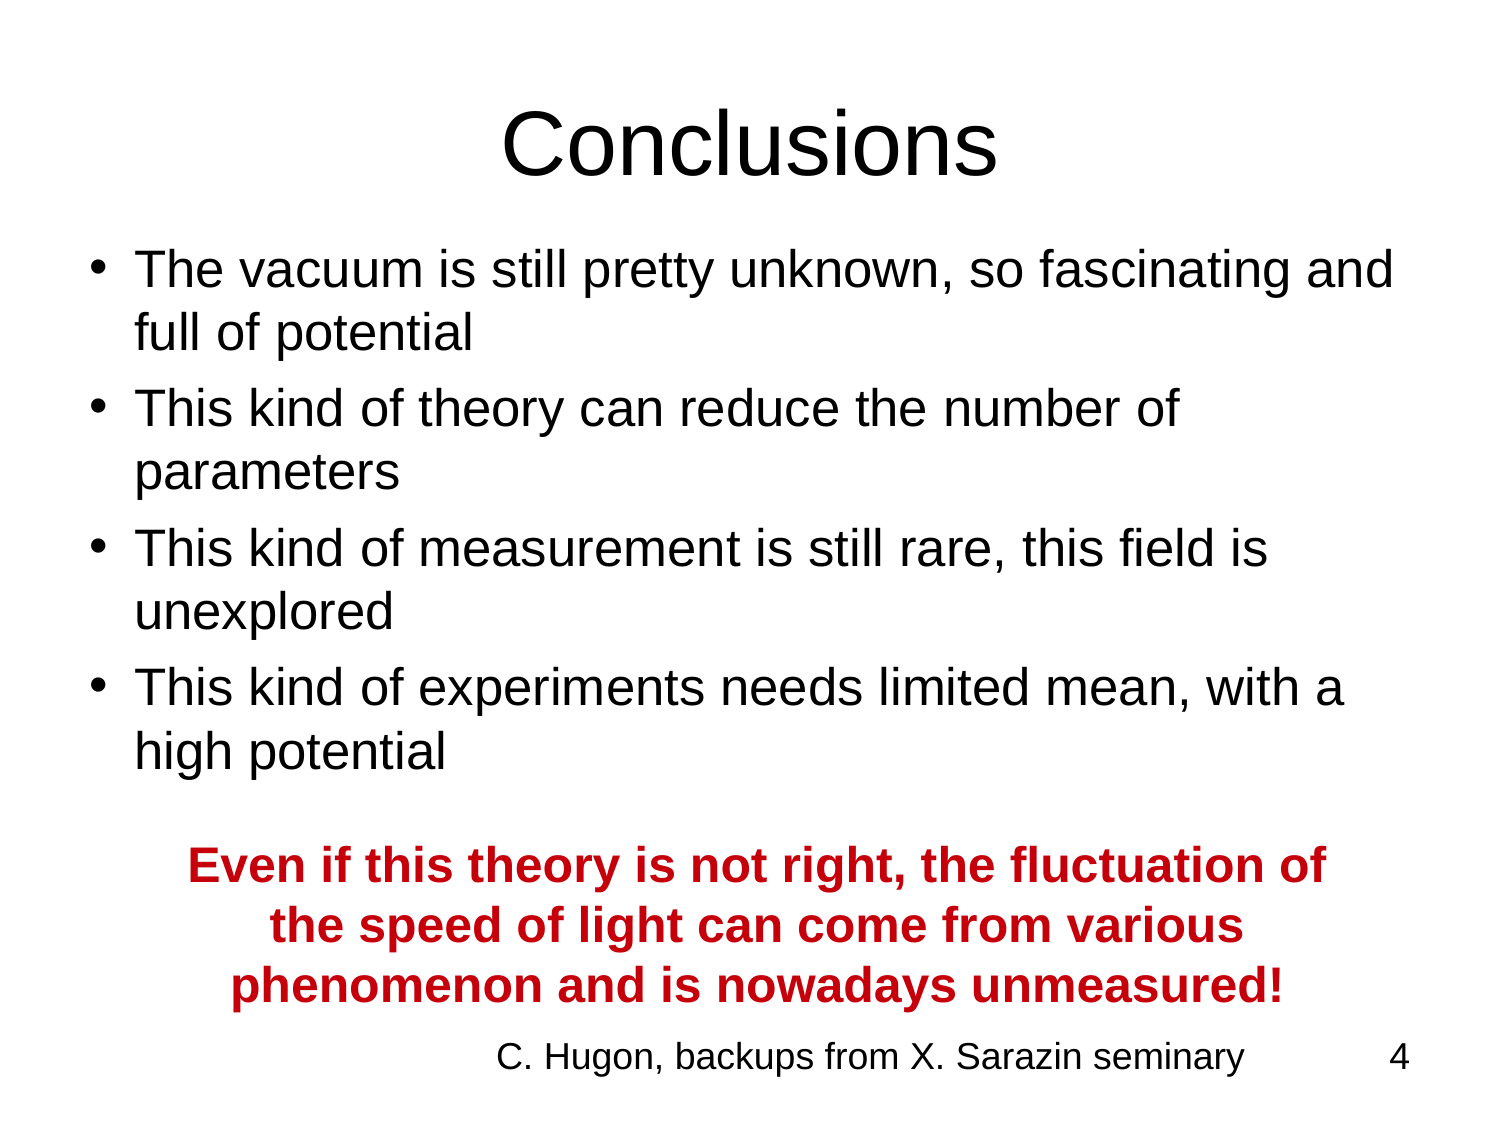

# Conclusions
The vacuum is still pretty unknown, so fascinating and full of potential
This kind of theory can reduce the number of parameters
This kind of measurement is still rare, this field is unexplored
This kind of experiments needs limited mean, with a high potential
Even if this theory is not right, the fluctuation of the speed of light can come from various phenomenon and is nowadays unmeasured!
C. Hugon, backups from X. Sarazin seminary
4